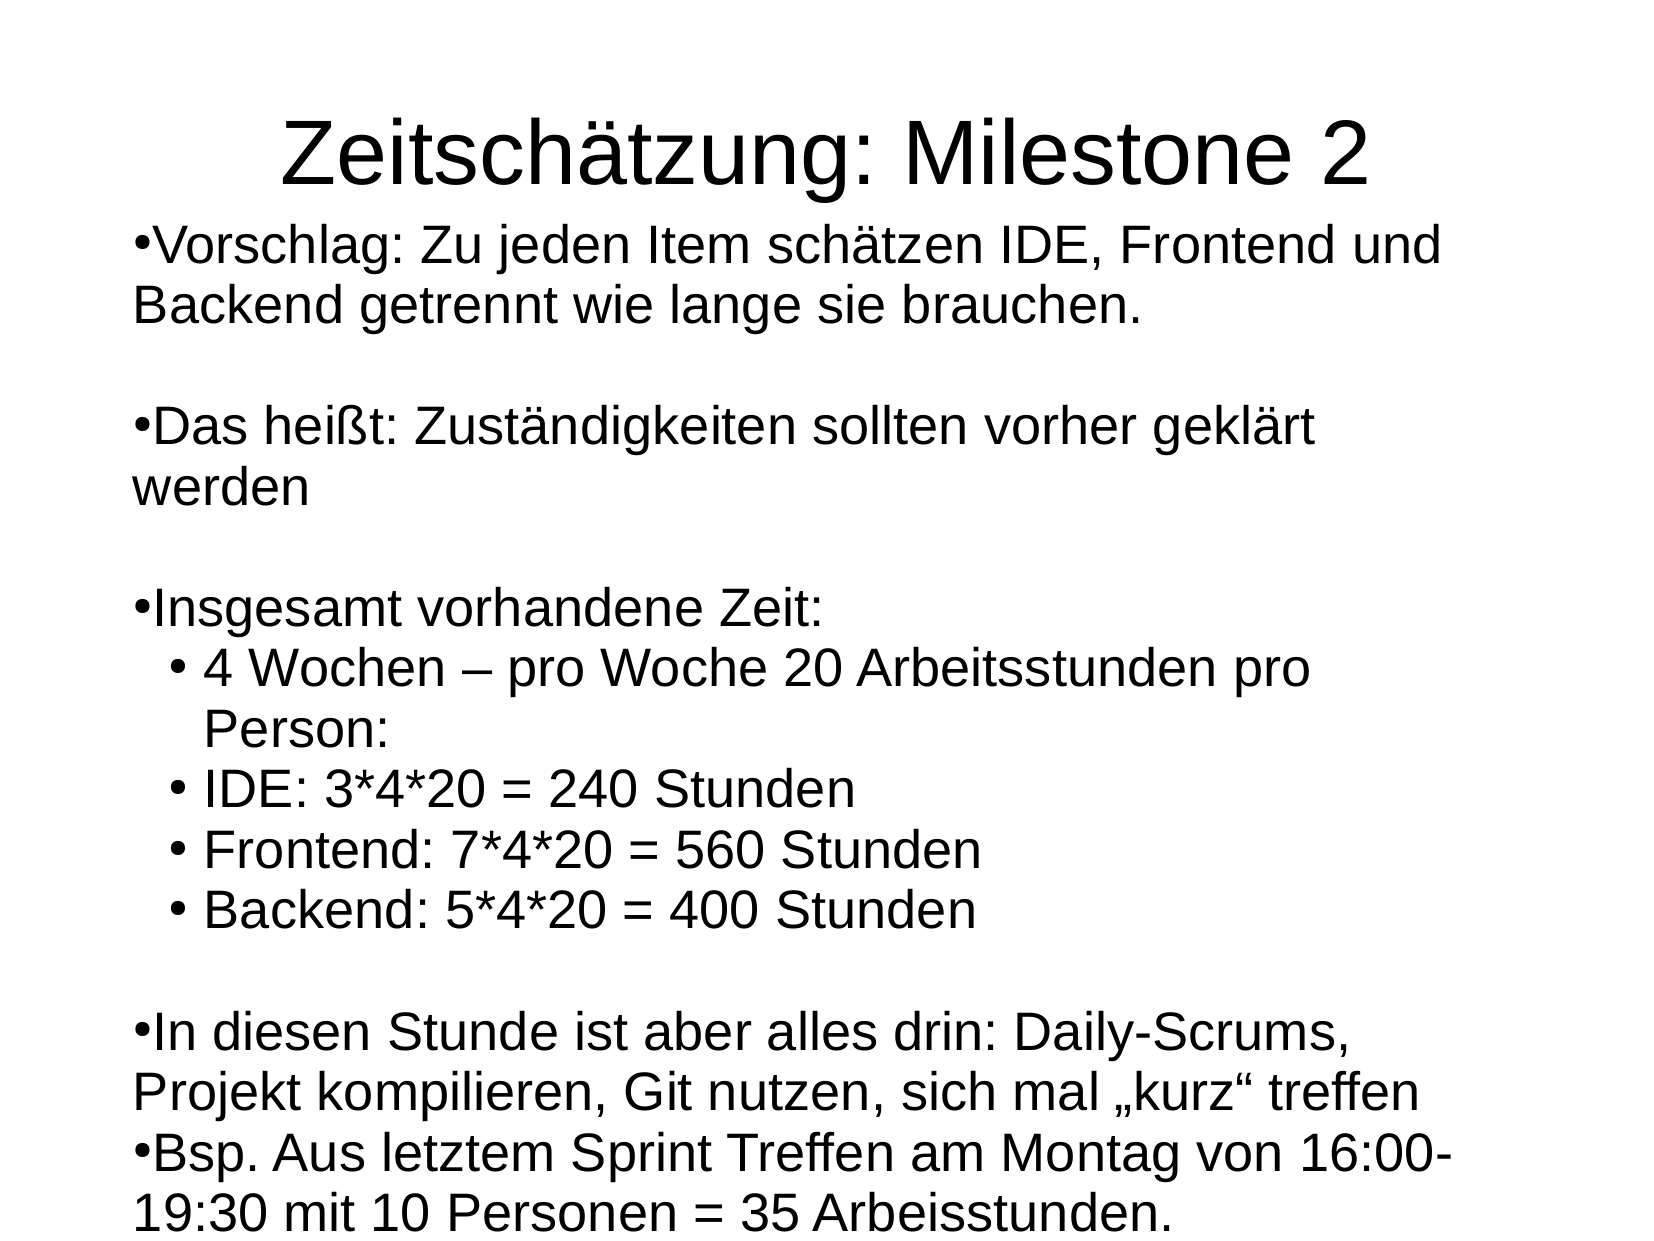

# Zeitschätzung: Milestone 2
Vorschlag: Zu jeden Item schätzen IDE, Frontend und Backend getrennt wie lange sie brauchen.
Das heißt: Zuständigkeiten sollten vorher geklärt werden
Insgesamt vorhandene Zeit:
4 Wochen – pro Woche 20 Arbeitsstunden pro Person:
IDE: 3*4*20 = 240 Stunden
Frontend: 7*4*20 = 560 Stunden
Backend: 5*4*20 = 400 Stunden
In diesen Stunde ist aber alles drin: Daily-Scrums, Projekt kompilieren, Git nutzen, sich mal „kurz“ treffen
Bsp. Aus letztem Sprint Treffen am Montag von 16:00-19:30 mit 10 Personen = 35 Arbeisstunden.